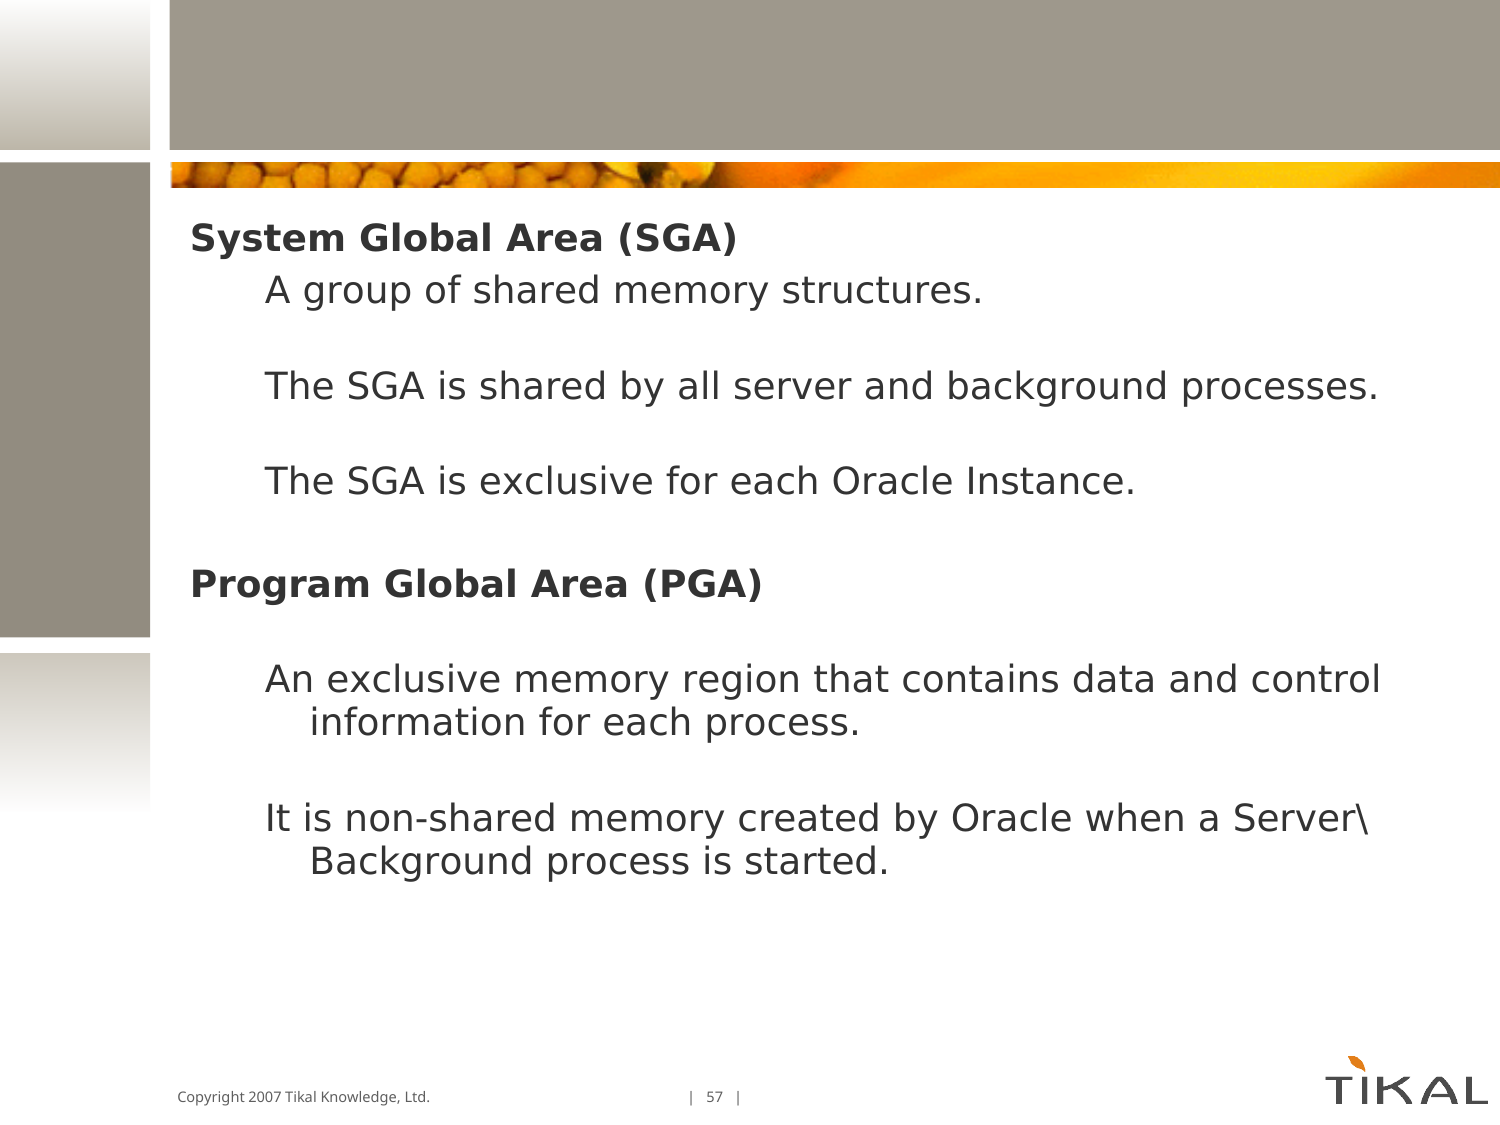

# System Global Area (SGA)
A group of shared memory structures.
The SGA is shared by all server and background processes.
The SGA is exclusive for each Oracle Instance.
Program Global Area (PGA)
An exclusive memory region that contains data and control information for each process.
It is non-shared memory created by Oracle when a Server\Background process is started.